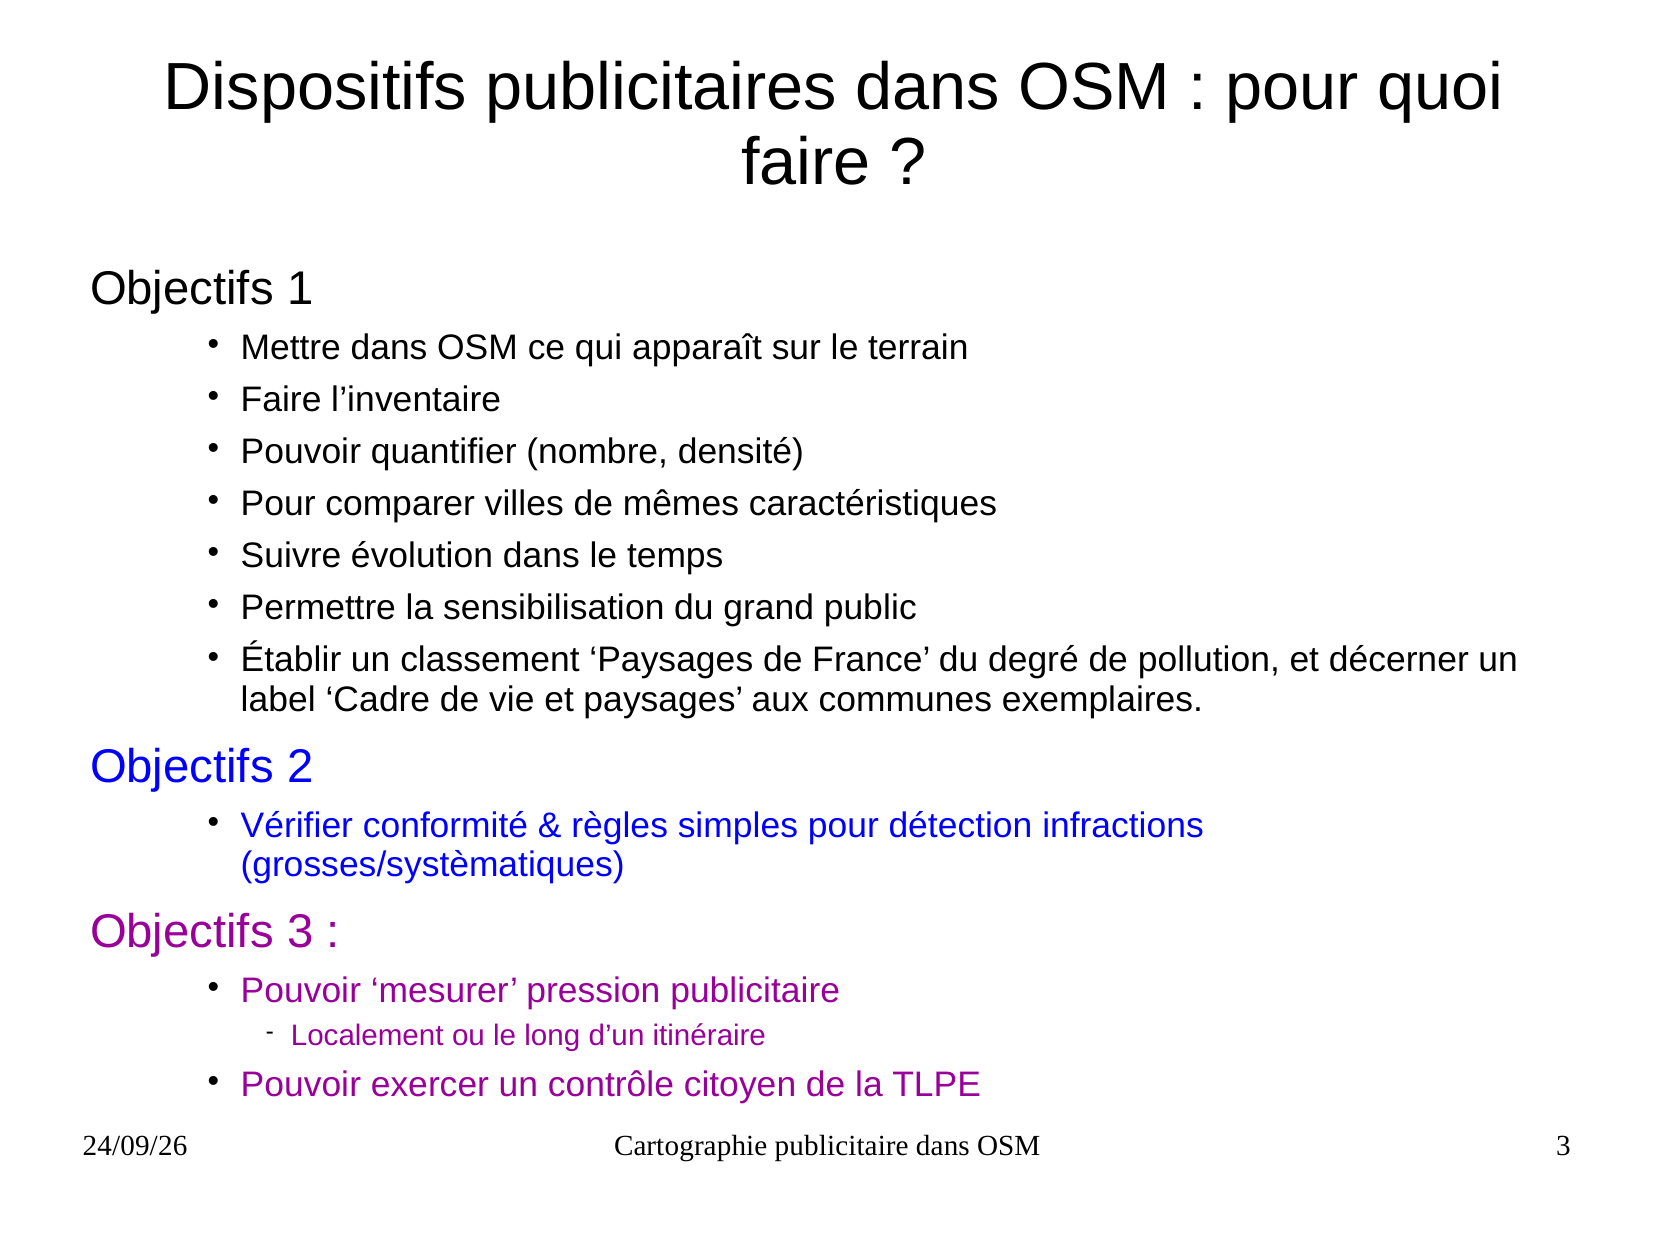

# Dispositifs publicitaires dans OSM : pour quoi faire ?
Objectifs 1
Mettre dans OSM ce qui apparaît sur le terrain
Faire l’inventaire
Pouvoir quantifier (nombre, densité)
Pour comparer villes de mêmes caractéristiques
Suivre évolution dans le temps
Permettre la sensibilisation du grand public
Établir un classement ‘Paysages de France’ du degré de pollution, et décerner un label ‘Cadre de vie et paysages’ aux communes exemplaires.
Objectifs 2
Vérifier conformité & règles simples pour détection infractions (grosses/systèmatiques)
Objectifs 3 :
Pouvoir ‘mesurer’ pression publicitaire
Localement ou le long d’un itinéraire
Pouvoir exercer un contrôle citoyen de la TLPE
Cartographie publicitaire dans OSM
3